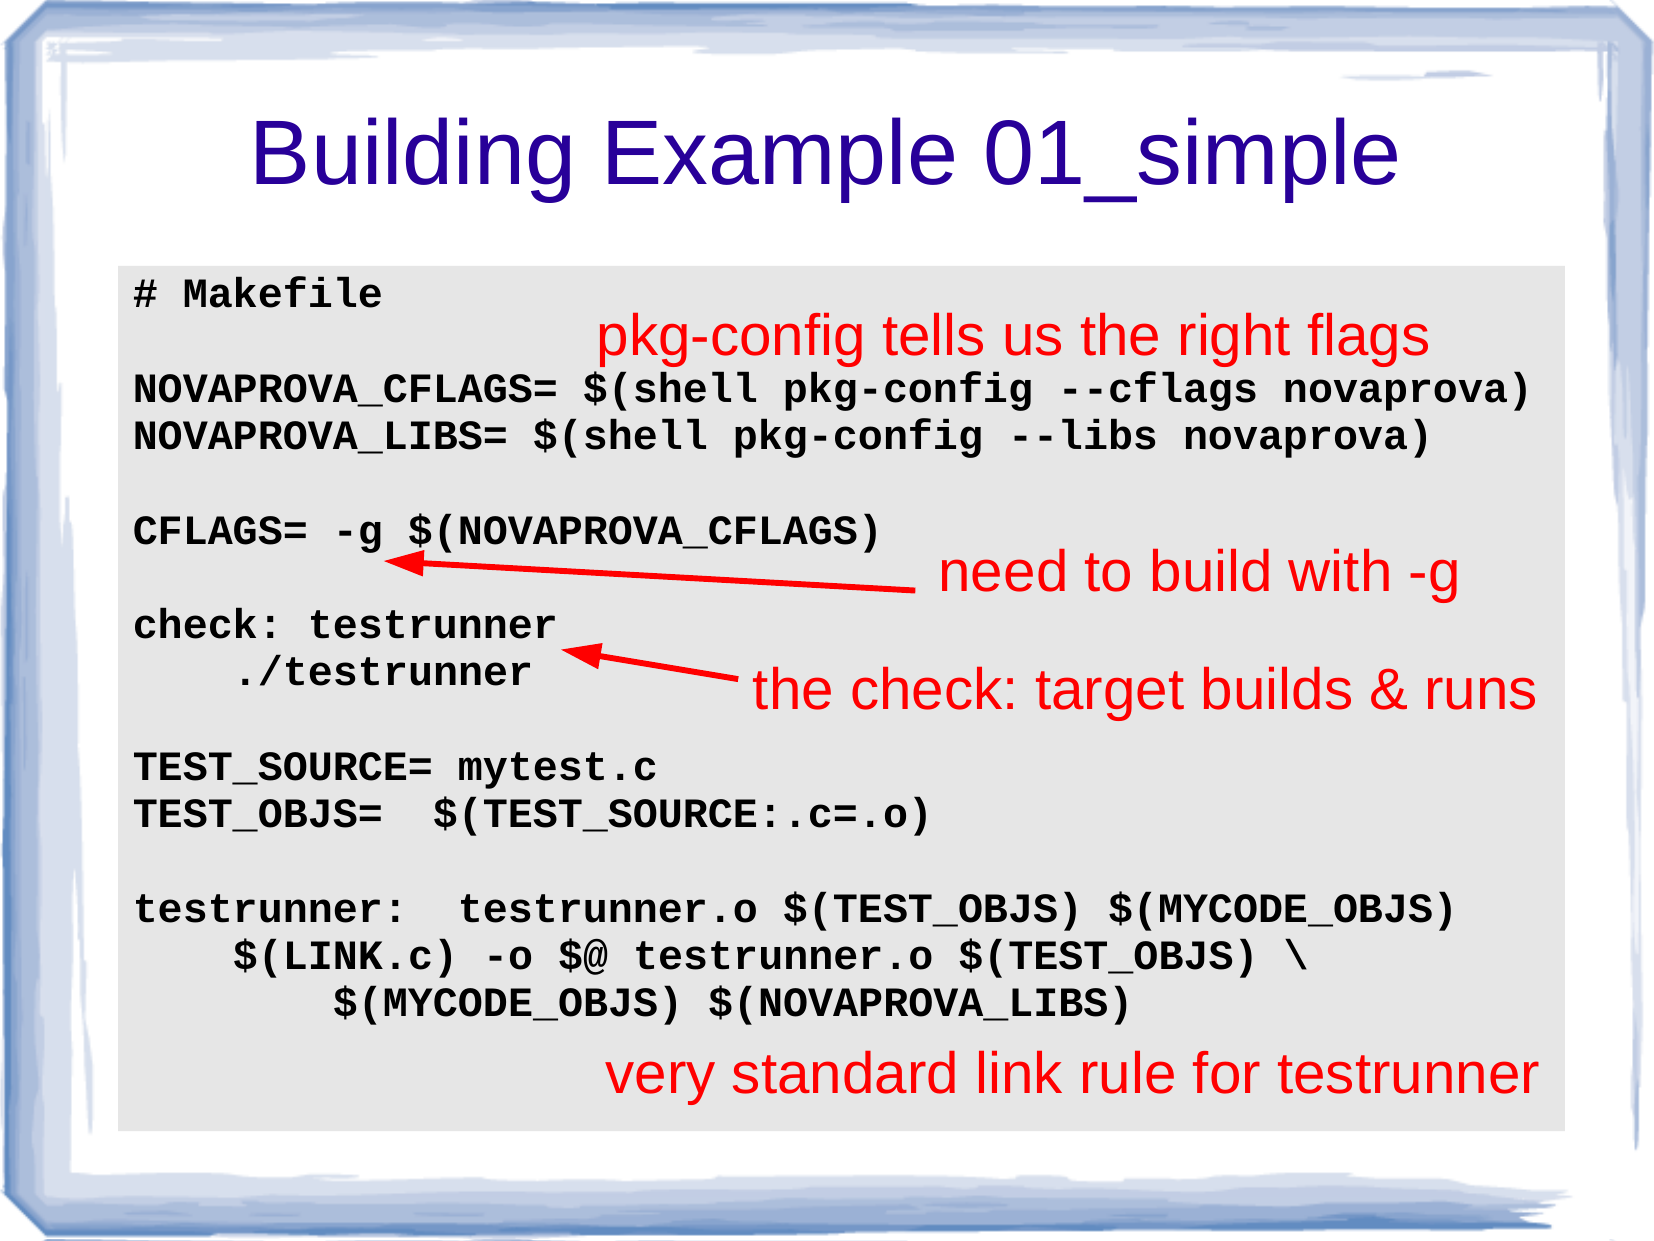

# Building Example 01_simple
# Makefile
NOVAPROVA_CFLAGS= $(shell pkg-config --cflags novaprova)
NOVAPROVA_LIBS= $(shell pkg-config --libs novaprova)
CFLAGS= -g $(NOVAPROVA_CFLAGS)
check: testrunner
 ./testrunner
TEST_SOURCE= mytest.c
TEST_OBJS= $(TEST_SOURCE:.c=.o)
testrunner: testrunner.o $(TEST_OBJS) $(MYCODE_OBJS)
 $(LINK.c) -o $@ testrunner.o $(TEST_OBJS) \
 $(MYCODE_OBJS) $(NOVAPROVA_LIBS)
pkg-config tells us the right flags
need to build with -g
the check: target builds & runs
very standard link rule for testrunner